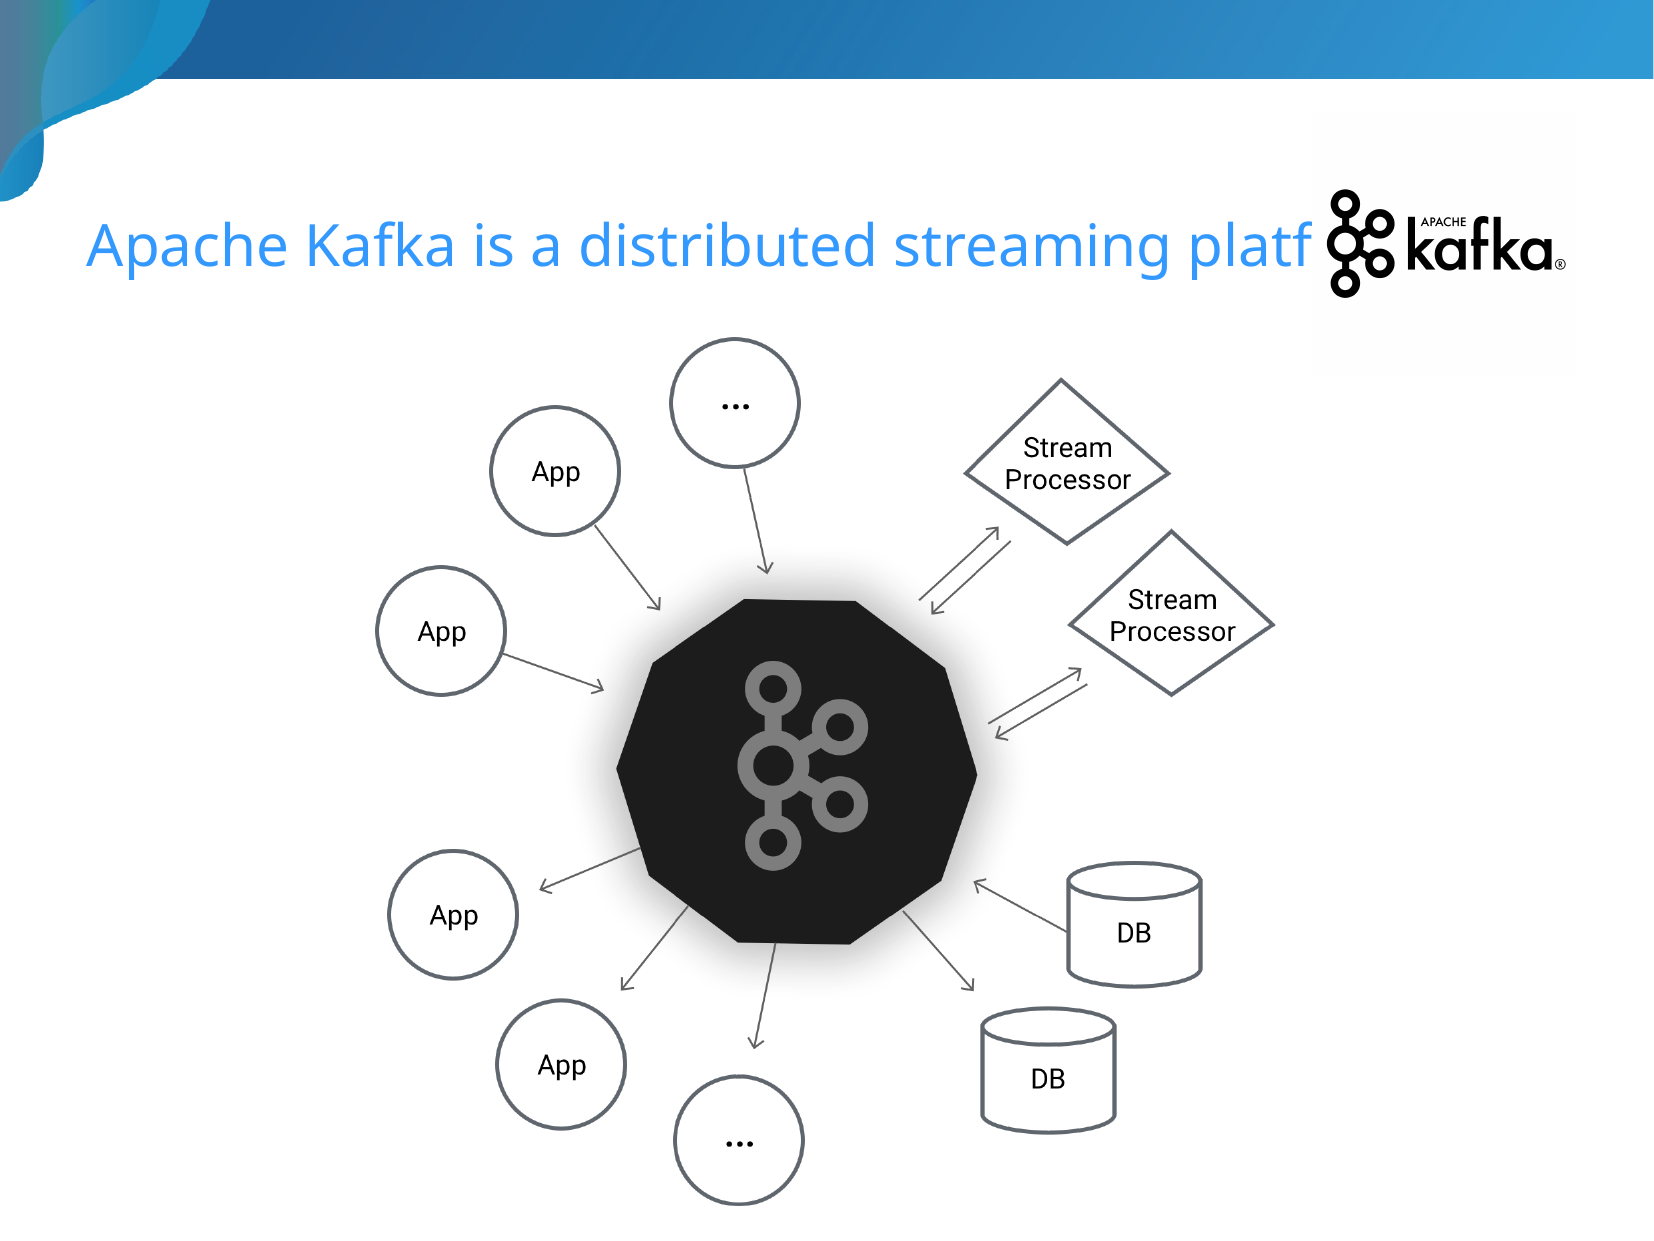

# Apache Kafka is a distributed streaming platform